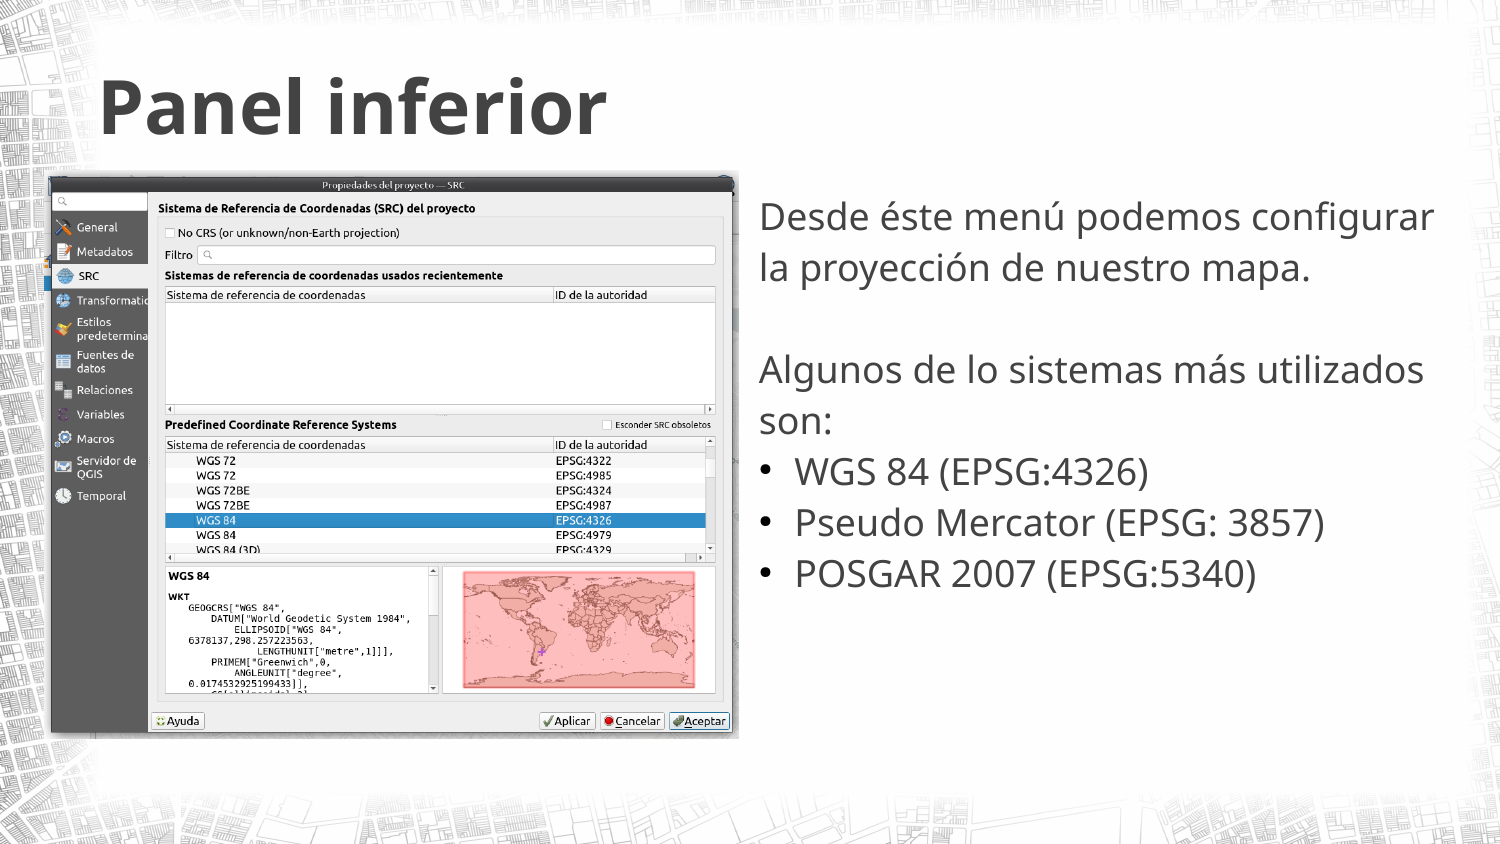

Panel inferior
Desde éste menú podemos configurar la proyección de nuestro mapa.
Algunos de lo sistemas más utilizados son:
WGS 84 (EPSG:4326)
Pseudo Mercator (EPSG: 3857)
POSGAR 2007 (EPSG:5340)